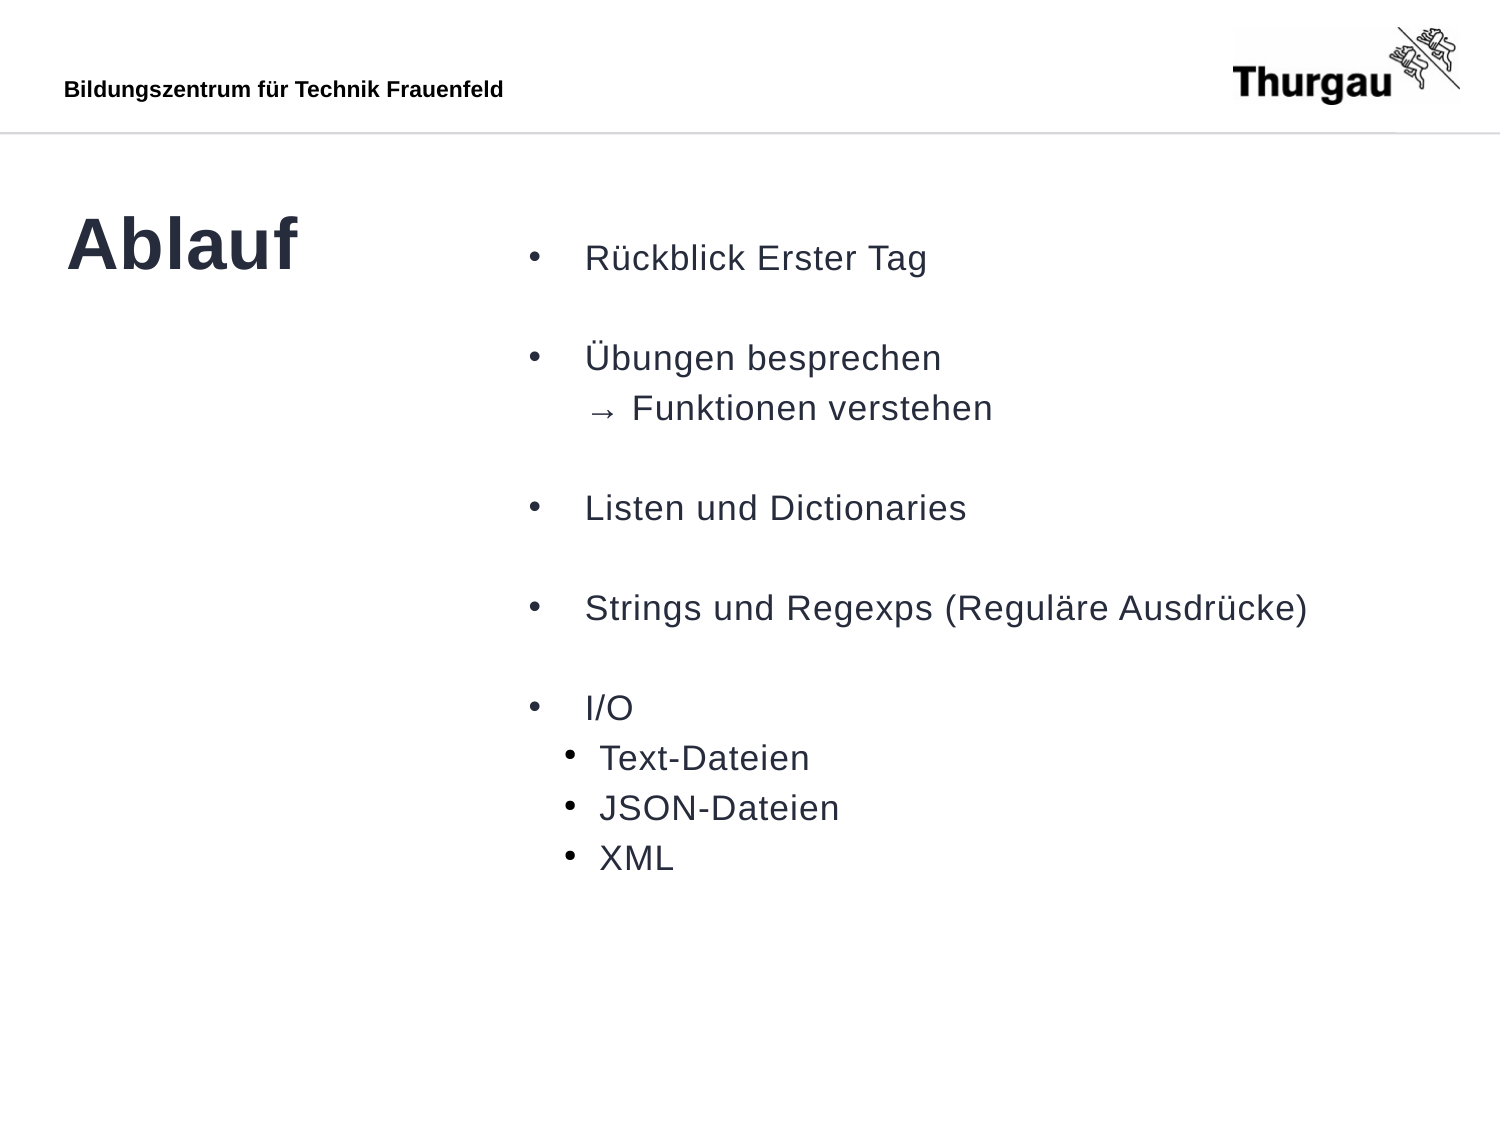

Bildungszentrum für Technik Frauenfeld
Ablauf
Rückblick Erster Tag
Übungen besprechen
→ Funktionen verstehen
Listen und Dictionaries
Strings und Regexps (Reguläre Ausdrücke)
I/O
Text-Dateien
JSON-Dateien
XML